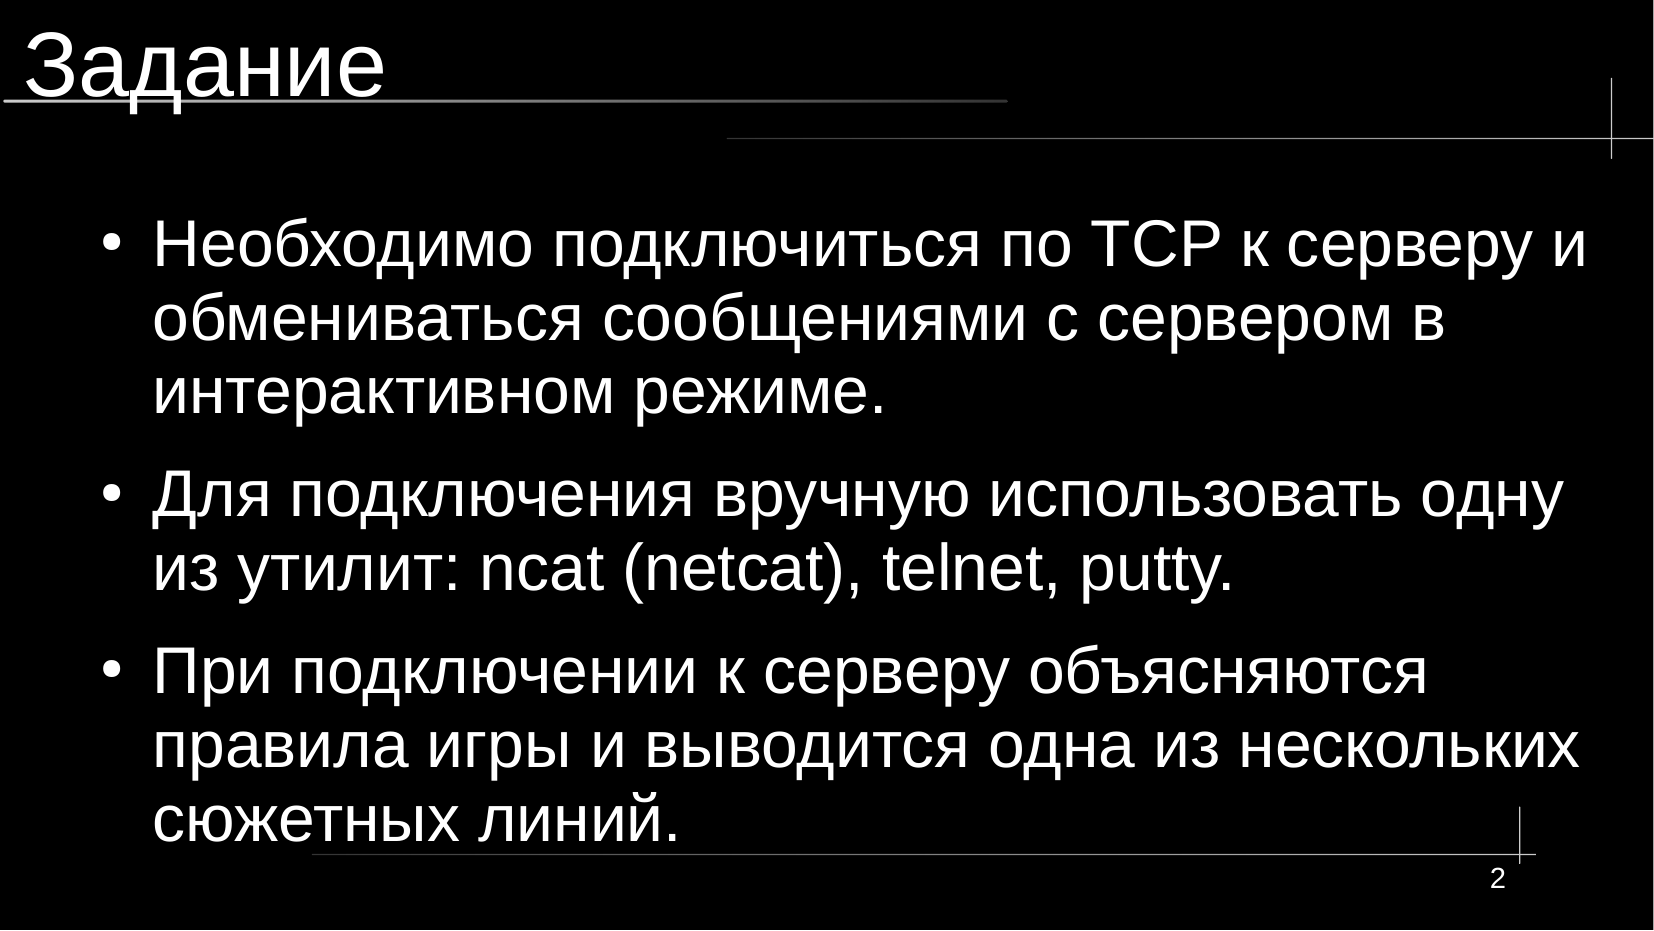

# Задание
Необходимо подключиться по TCP к серверу и обмениваться сообщениями с сервером в интерактивном режиме.
Для подключения вручную использовать одну из утилит: ncat (netcat), telnet, putty.
При подключении к серверу объясняются правила игры и выводится одна из нескольких сюжетных линий.
2